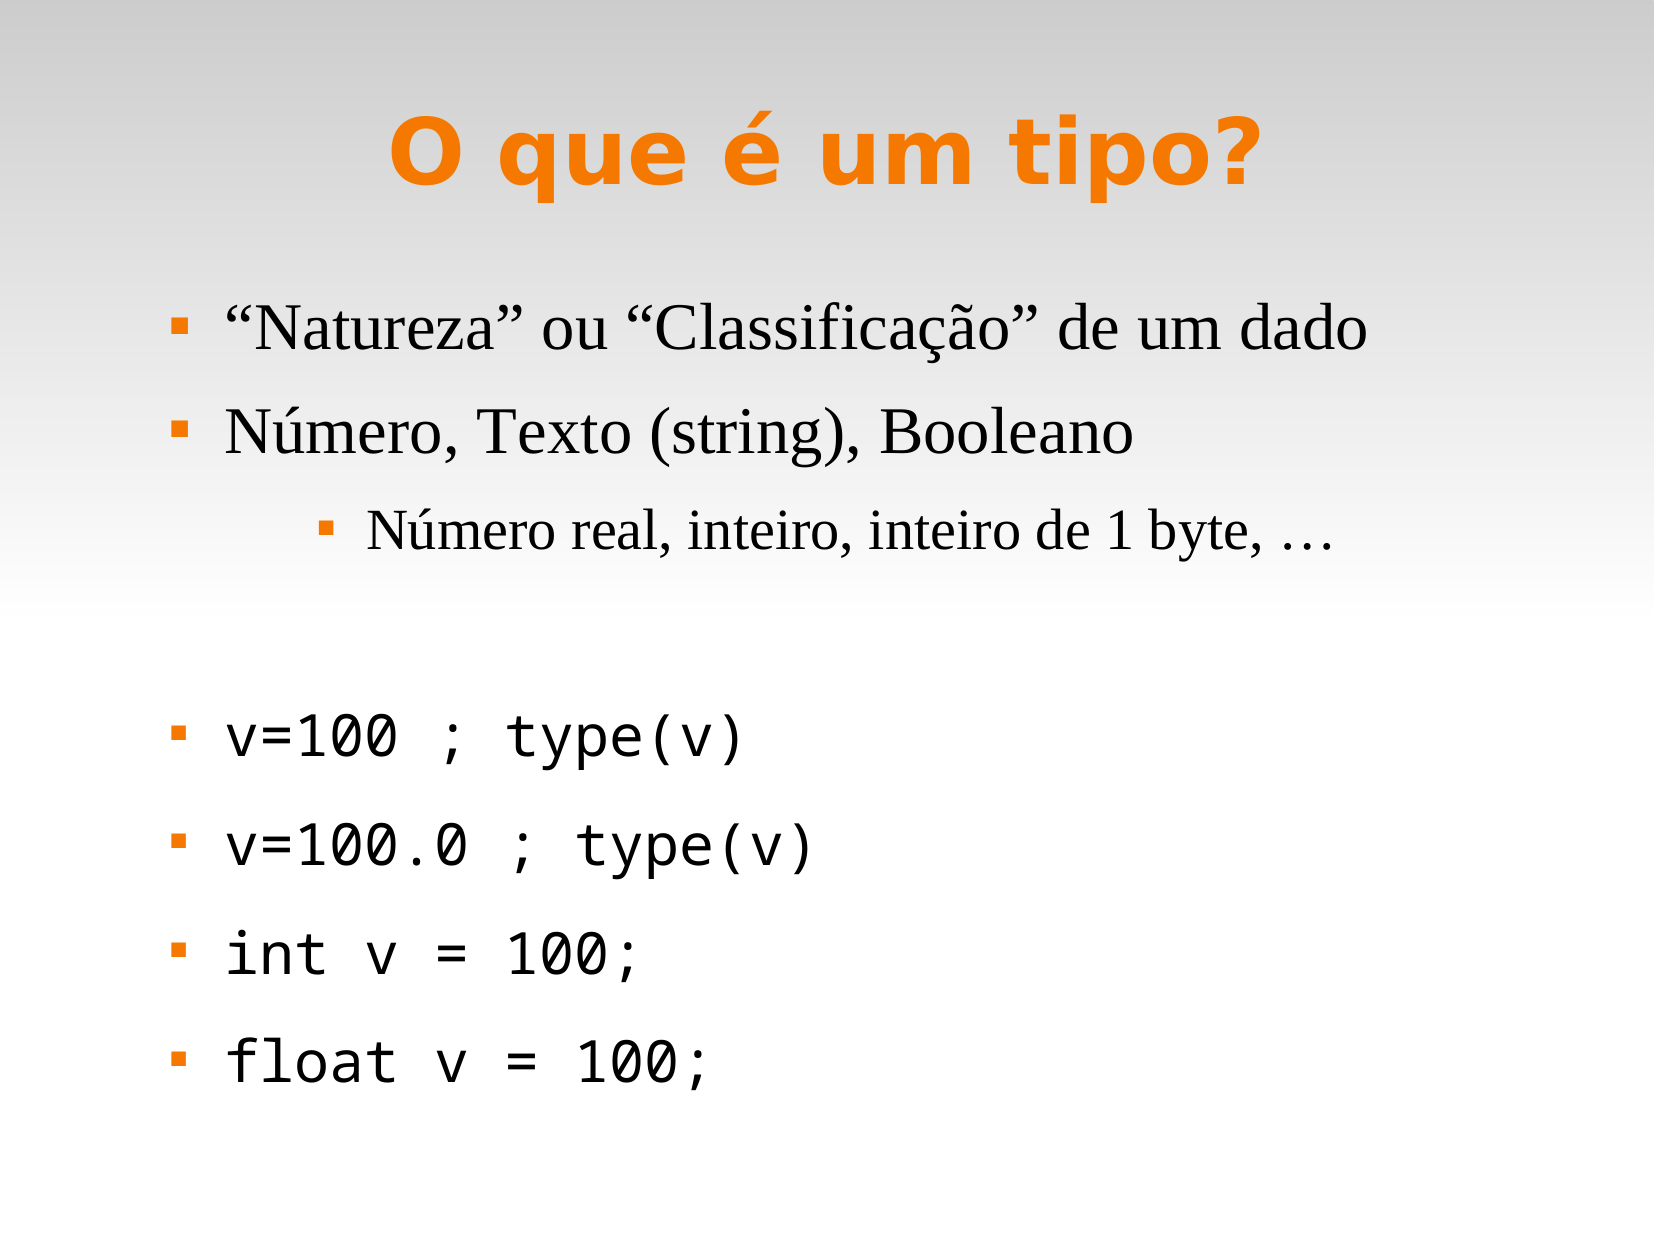

# O que é um tipo?
“Natureza” ou “Classificação” de um dado
Número, Texto (string), Booleano
Número real, inteiro, inteiro de 1 byte, …
v=100 ; type(v)
v=100.0 ; type(v)
int v = 100;
float v = 100;